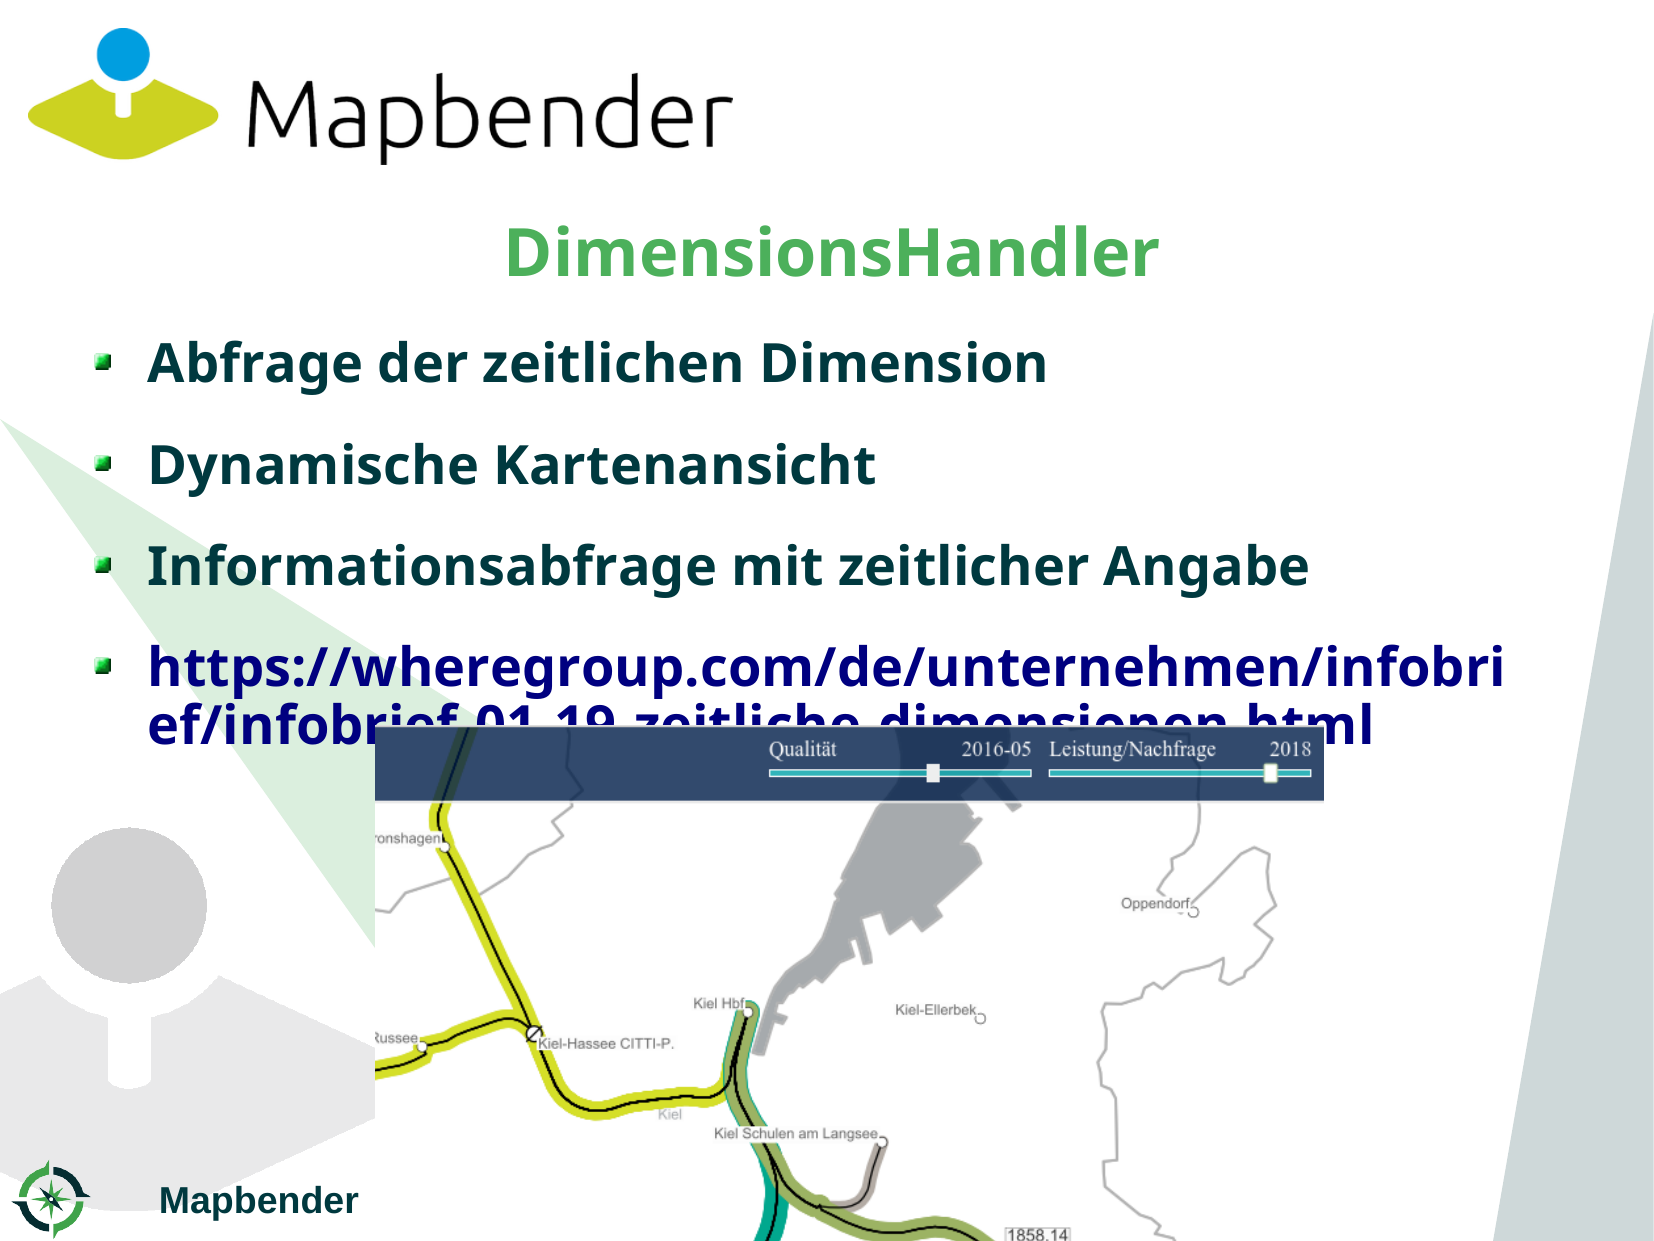

# DimensionsHandler
Abfrage der zeitlichen Dimension
Dynamische Kartenansicht
Informationsabfrage mit zeitlicher Angabe
https://wheregroup.com/de/unternehmen/infobrief/infobrief-01-19-zeitliche-dimensionen.html